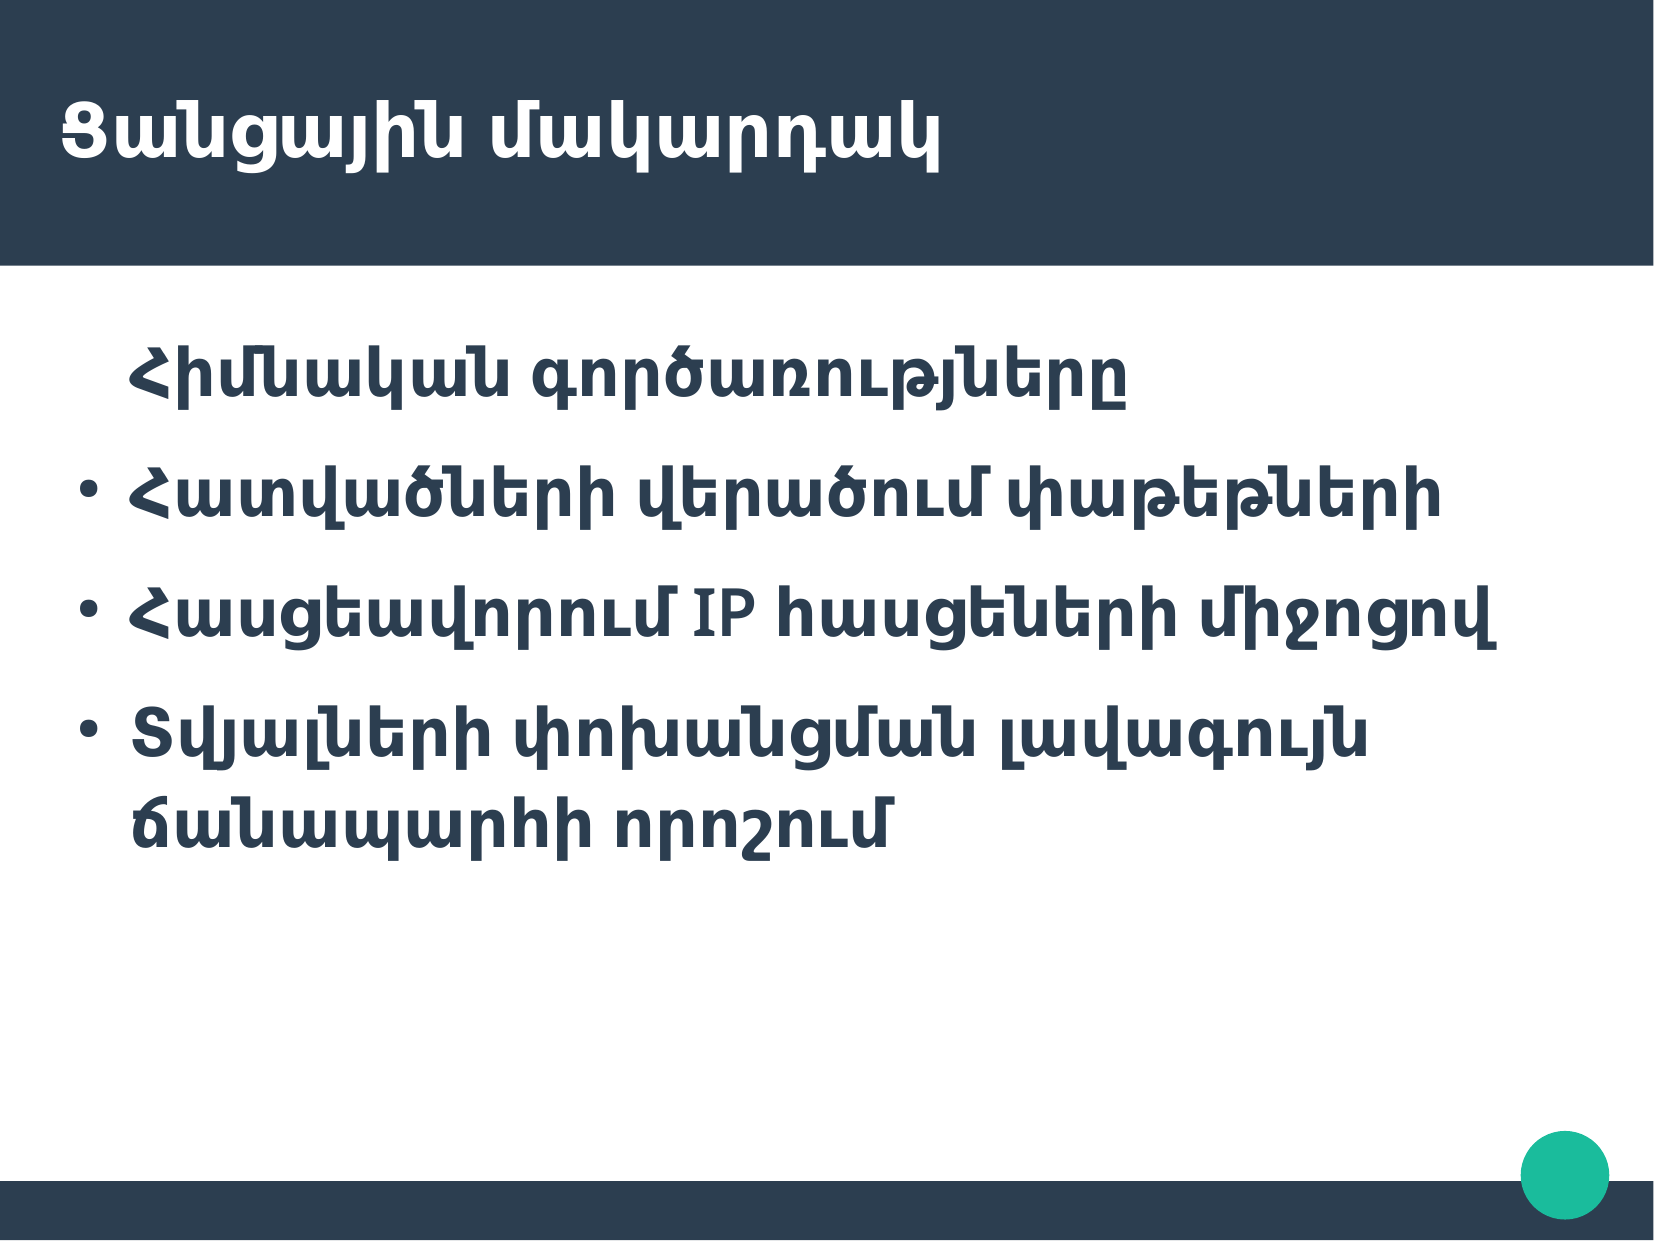

# Ցանցային մակարդակ
Հիմնական գործառությները
Հատվածների վերածում փաթեթների
Հասցեավորում IP հասցեների միջոցով
Տվյալների փոխանցման լավագույն ճանապարհի որոշում